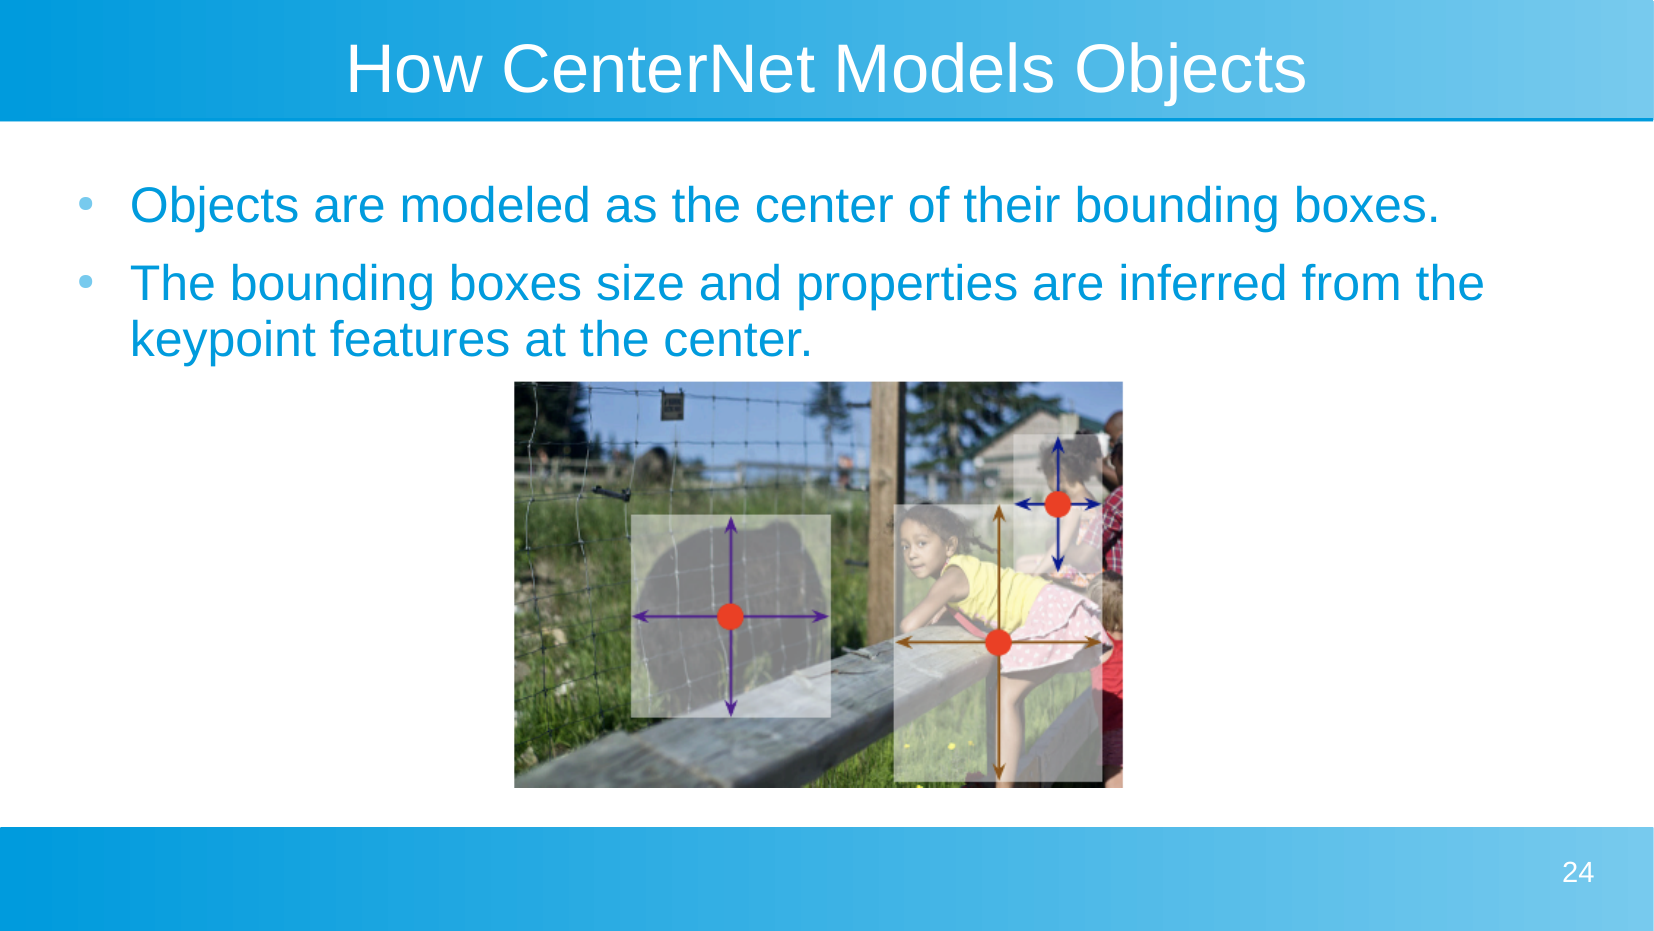

# How CenterNet Models Objects
Objects are modeled as the center of their bounding boxes.
The bounding boxes size and properties are inferred from the keypoint features at the center.
24